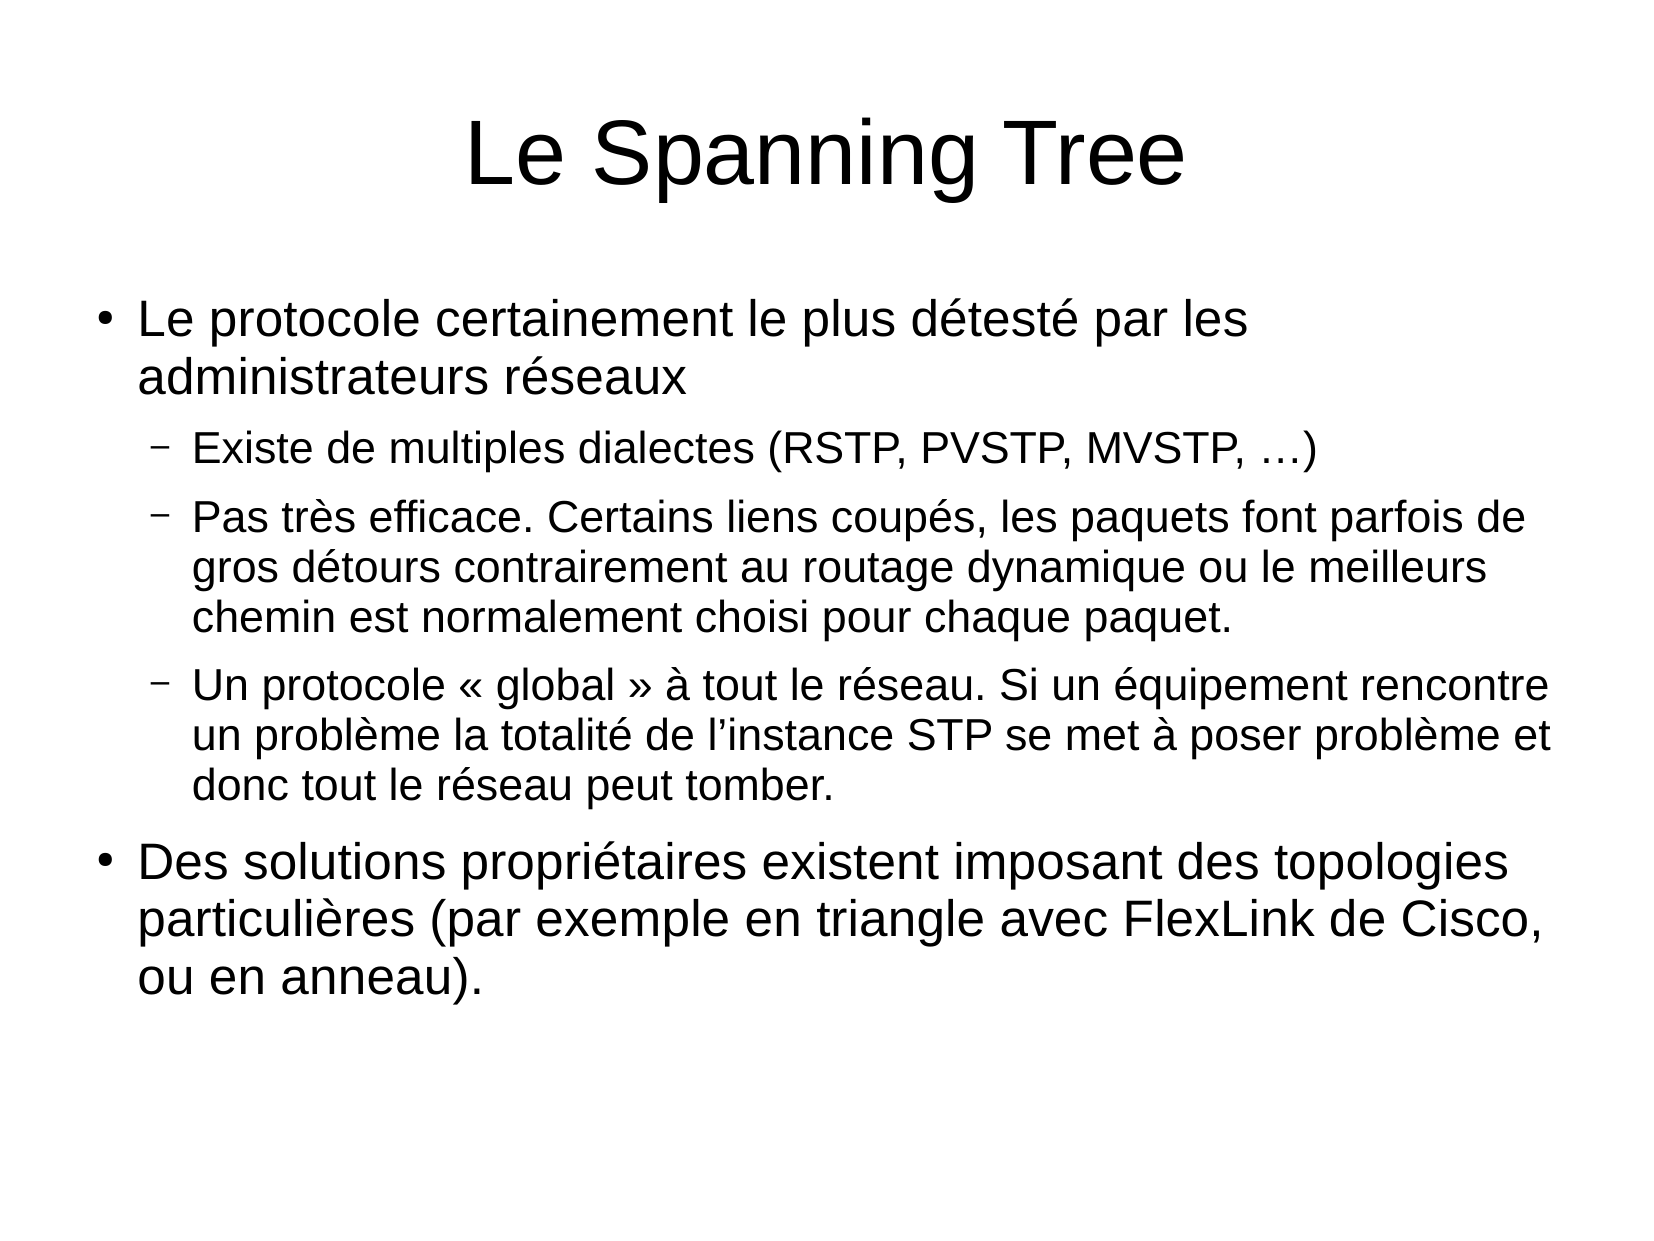

# Le Spanning Tree
Le protocole certainement le plus détesté par les administrateurs réseaux
Existe de multiples dialectes (RSTP, PVSTP, MVSTP, …)
Pas très efficace. Certains liens coupés, les paquets font parfois de gros détours contrairement au routage dynamique ou le meilleurs chemin est normalement choisi pour chaque paquet.
Un protocole « global » à tout le réseau. Si un équipement rencontre un problème la totalité de l’instance STP se met à poser problème et donc tout le réseau peut tomber.
Des solutions propriétaires existent imposant des topologies particulières (par exemple en triangle avec FlexLink de Cisco, ou en anneau).